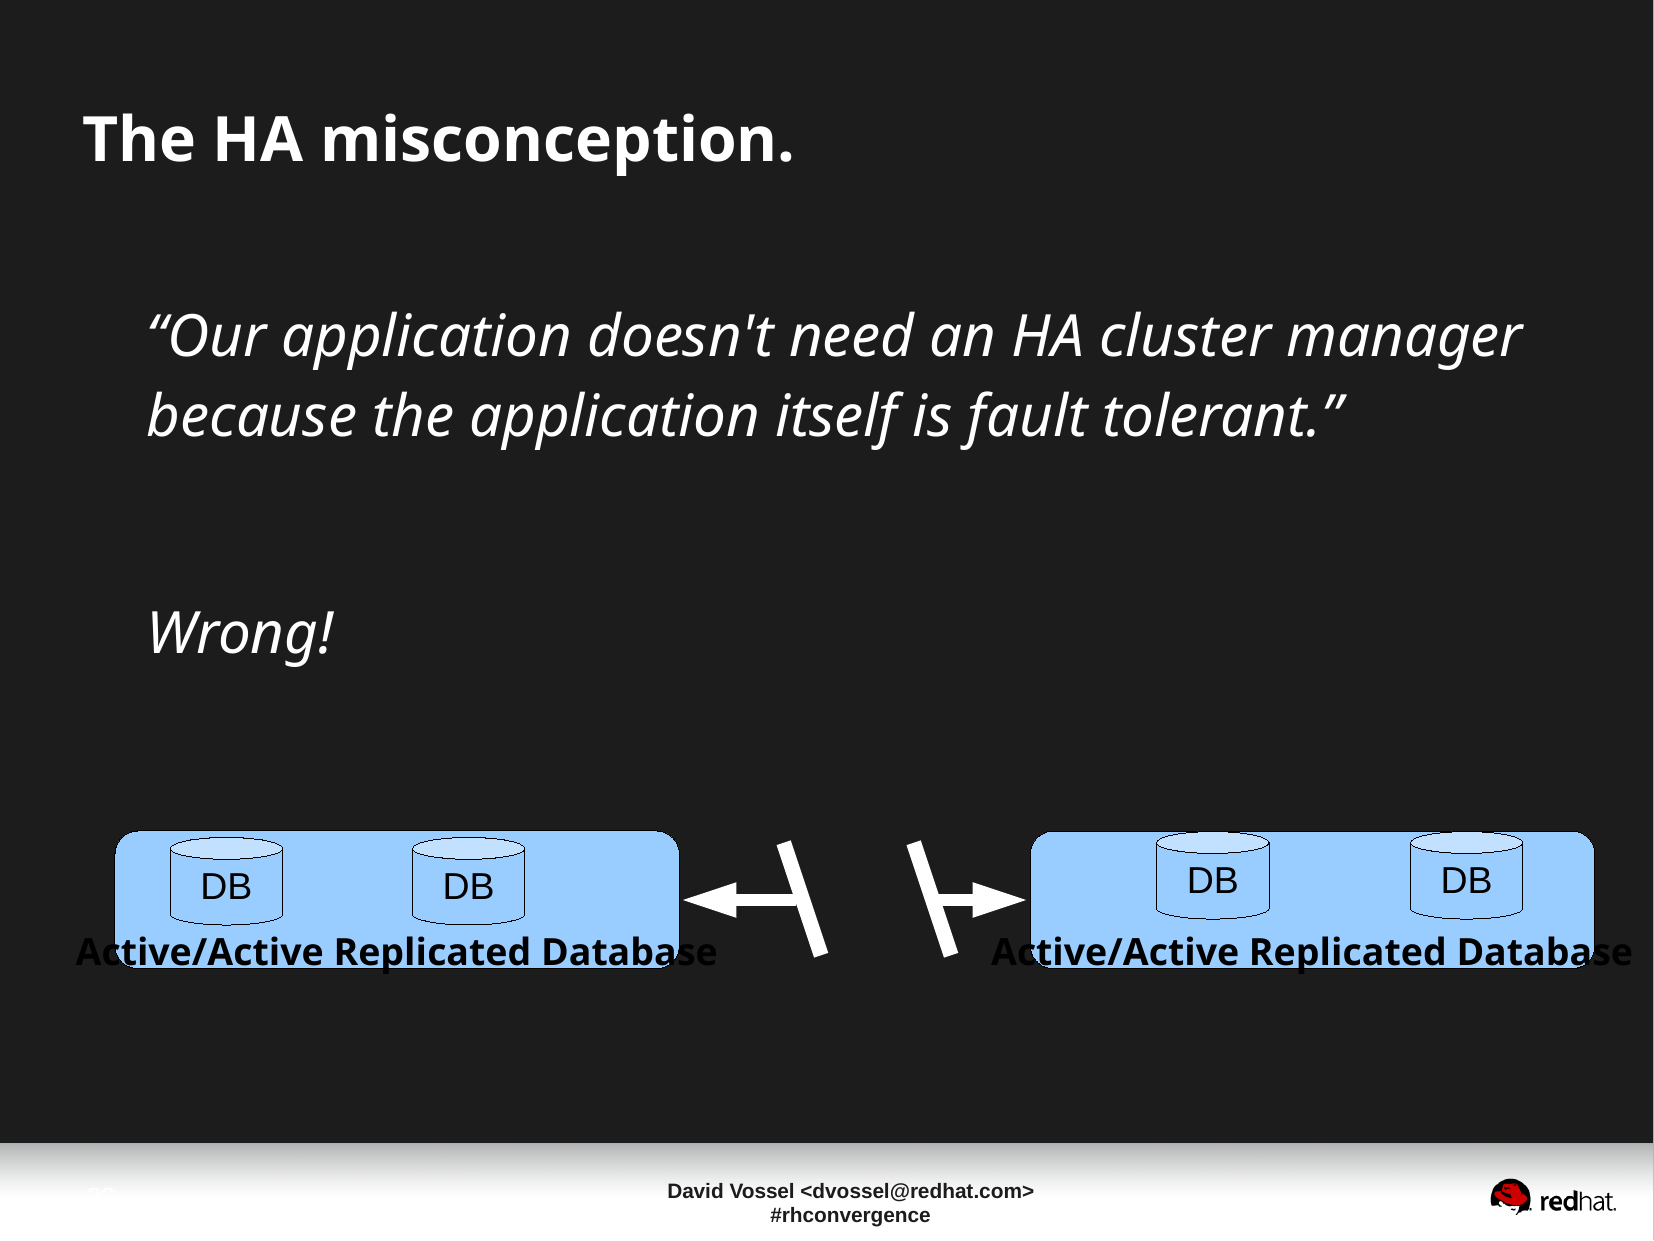

# The HA misconception.
“Our application doesn't need an HA cluster manager because the application itself is fault tolerant.”
Wrong!
Active/Active Replicated Database
Active/Active Replicated Database
DB
DB
DB
DB